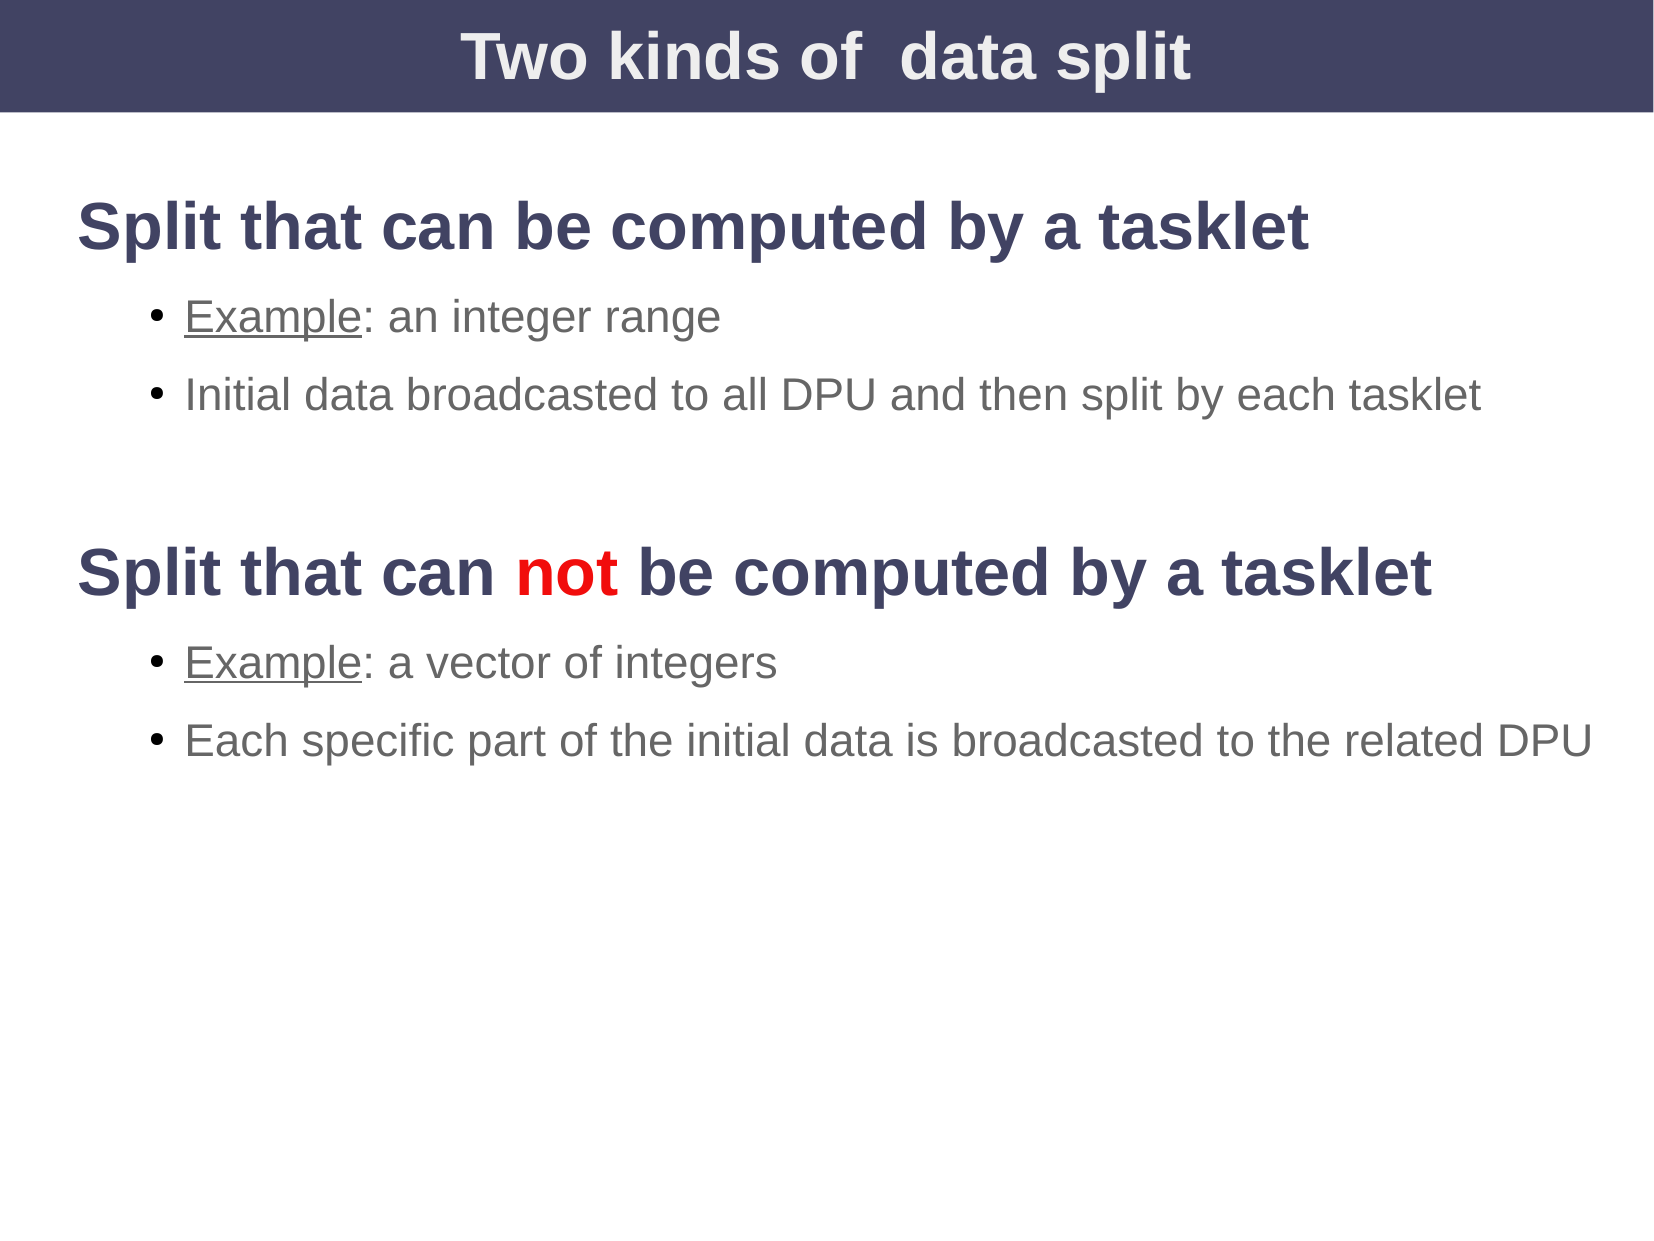

Two kinds of data split
Split that can be computed by a tasklet
Example: an integer range
Initial data broadcasted to all DPU and then split by each tasklet
Split that can not be computed by a tasklet
Example: a vector of integers
Each specific part of the initial data is broadcasted to the related DPU